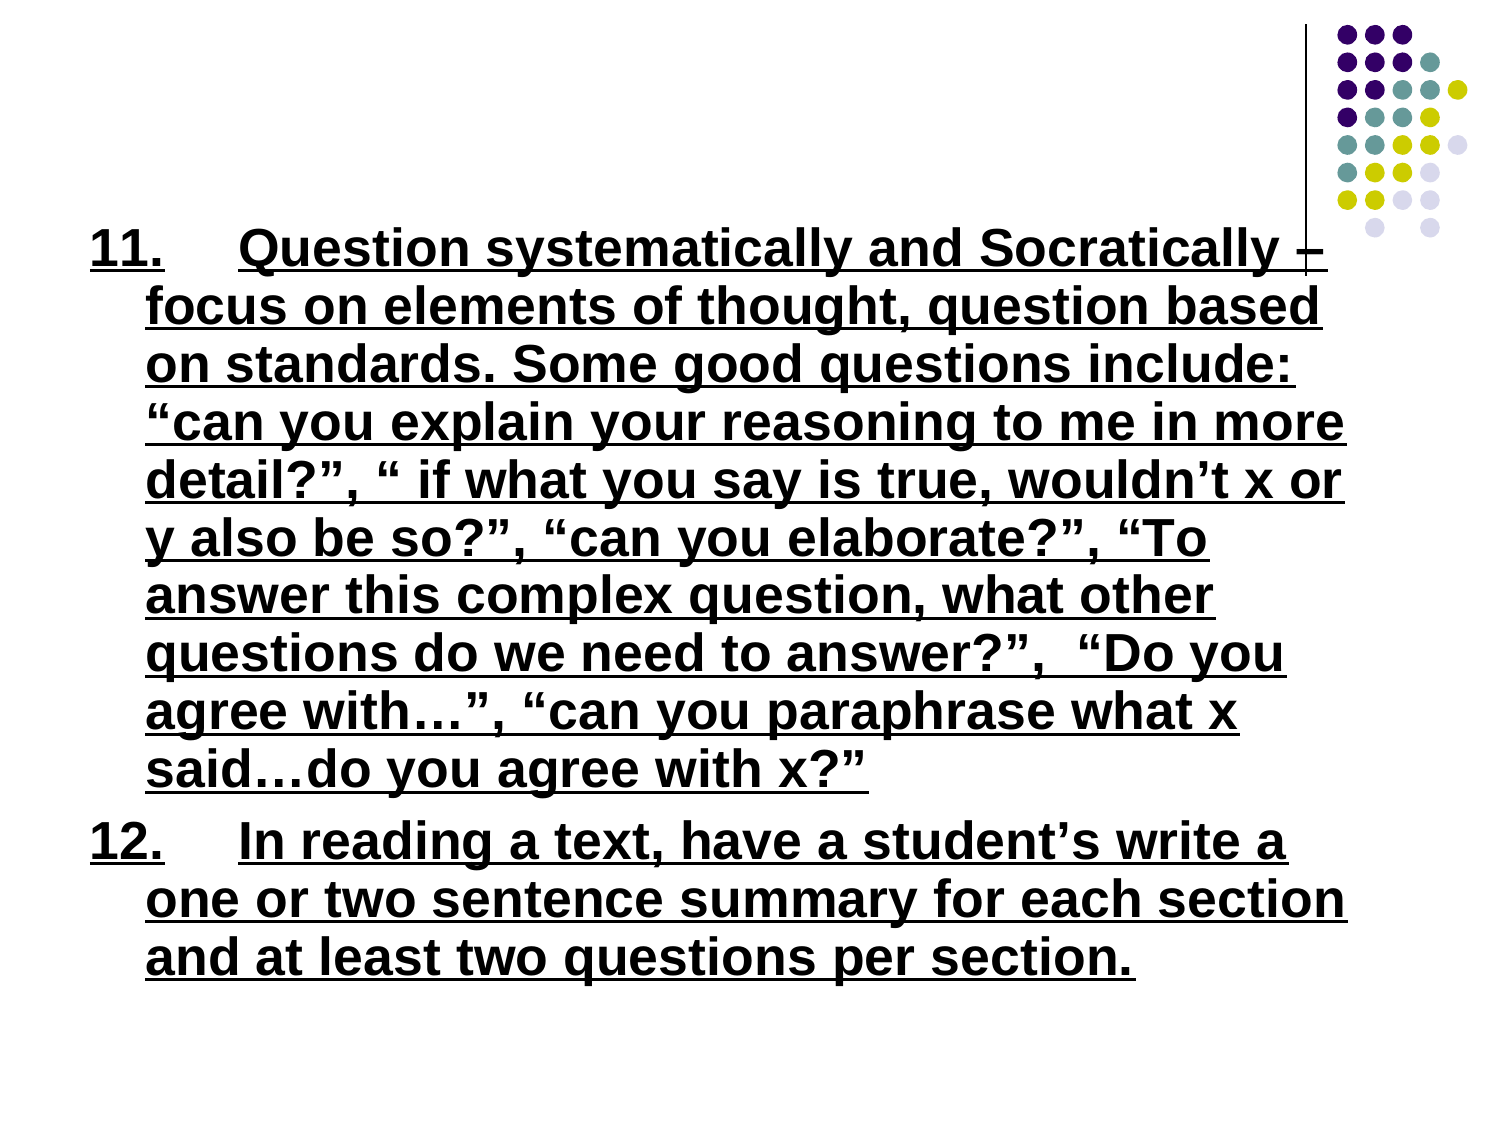

#
11.	Question systematically and Socratically – focus on elements of thought, question based on standards. Some good questions include: “can you explain your reasoning to me in more detail?”, “ if what you say is true, wouldn’t x or y also be so?”, “can you elaborate?”, “To answer this complex question, what other questions do we need to answer?”, “Do you agree with…”, “can you paraphrase what x said…do you agree with x?”
12.	In reading a text, have a student’s write a one or two sentence summary for each section and at least two questions per section.